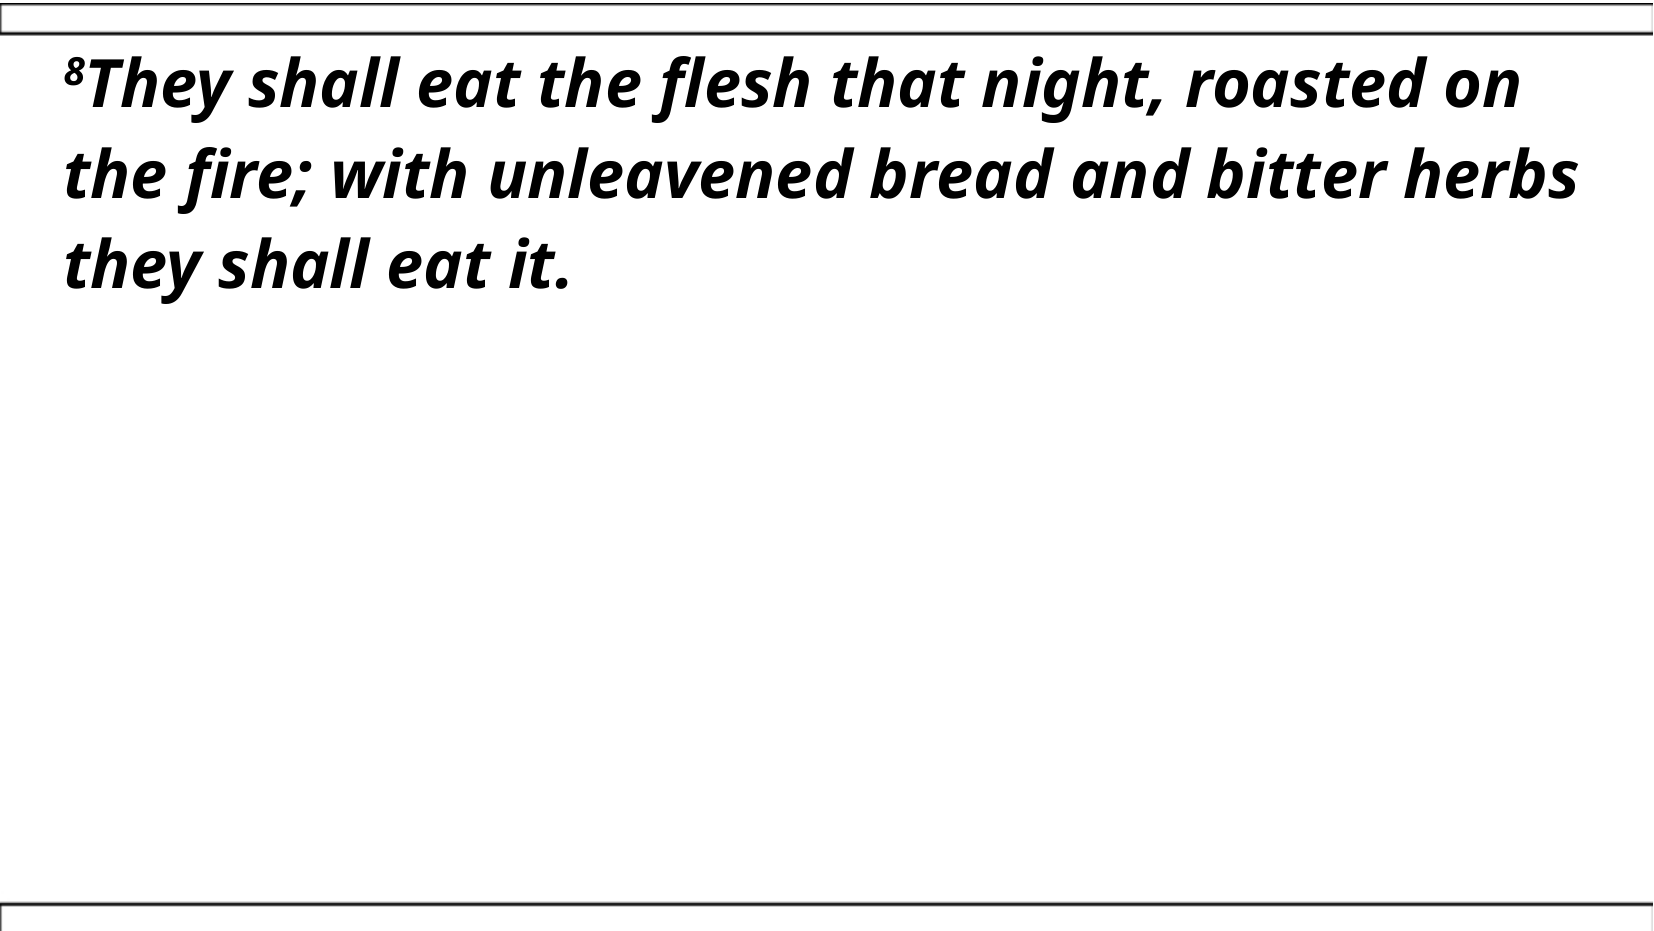

8They shall eat the flesh that night, roasted on the fire; with unleavened bread and bitter herbs they shall eat it.